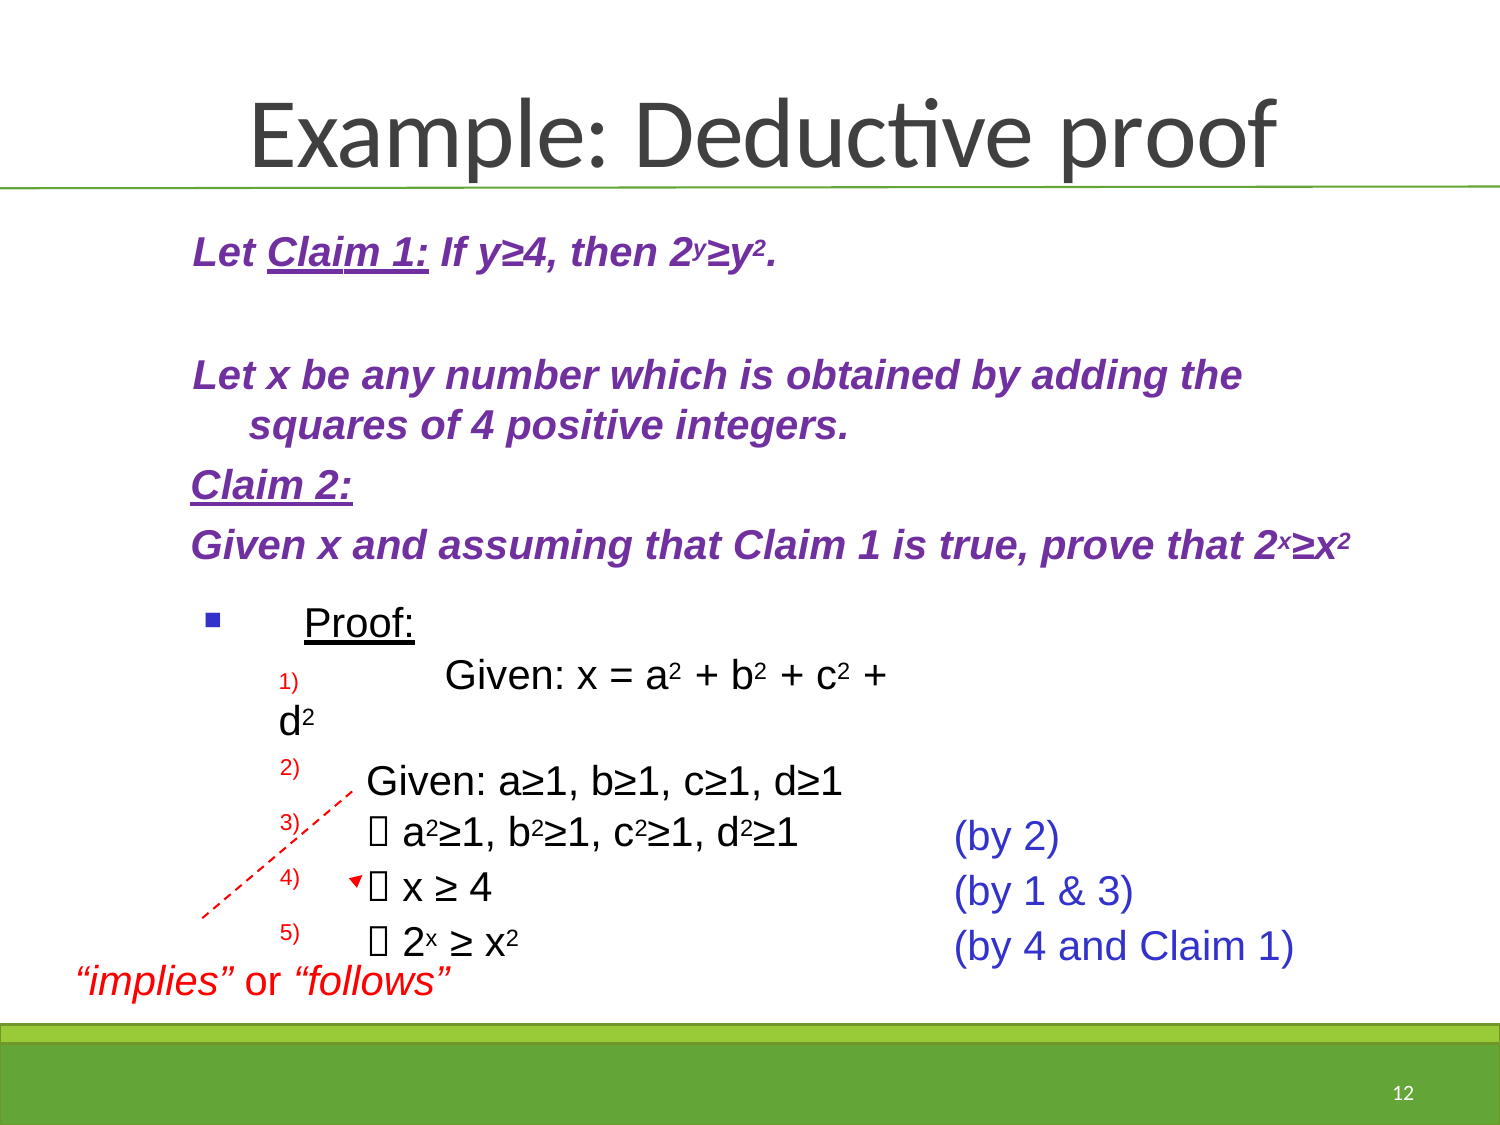

# Example: Deductive proof
Let Claim 1: If y≥4, then 2y≥y2.
Let x be any number which is obtained by adding the squares of 4 positive integers.
Claim 2:
Given x and assuming that Claim 1 is true, prove that 2x≥x2
| Proof: 1) Given: x = a2 + b2 + c2 + d2 | | |
| --- | --- | --- |
| 2) | Given: a≥1, b≥1, c≥1, d≥1 | |
| 3) |  a2≥1, b2≥1, c2≥1, d2≥1 | (by 2) |
| 4) |  x ≥ 4 | (by 1 & 3) |
| 5) |  2x ≥ x2 | (by 4 and Claim 1) |
“implies” or “follows”